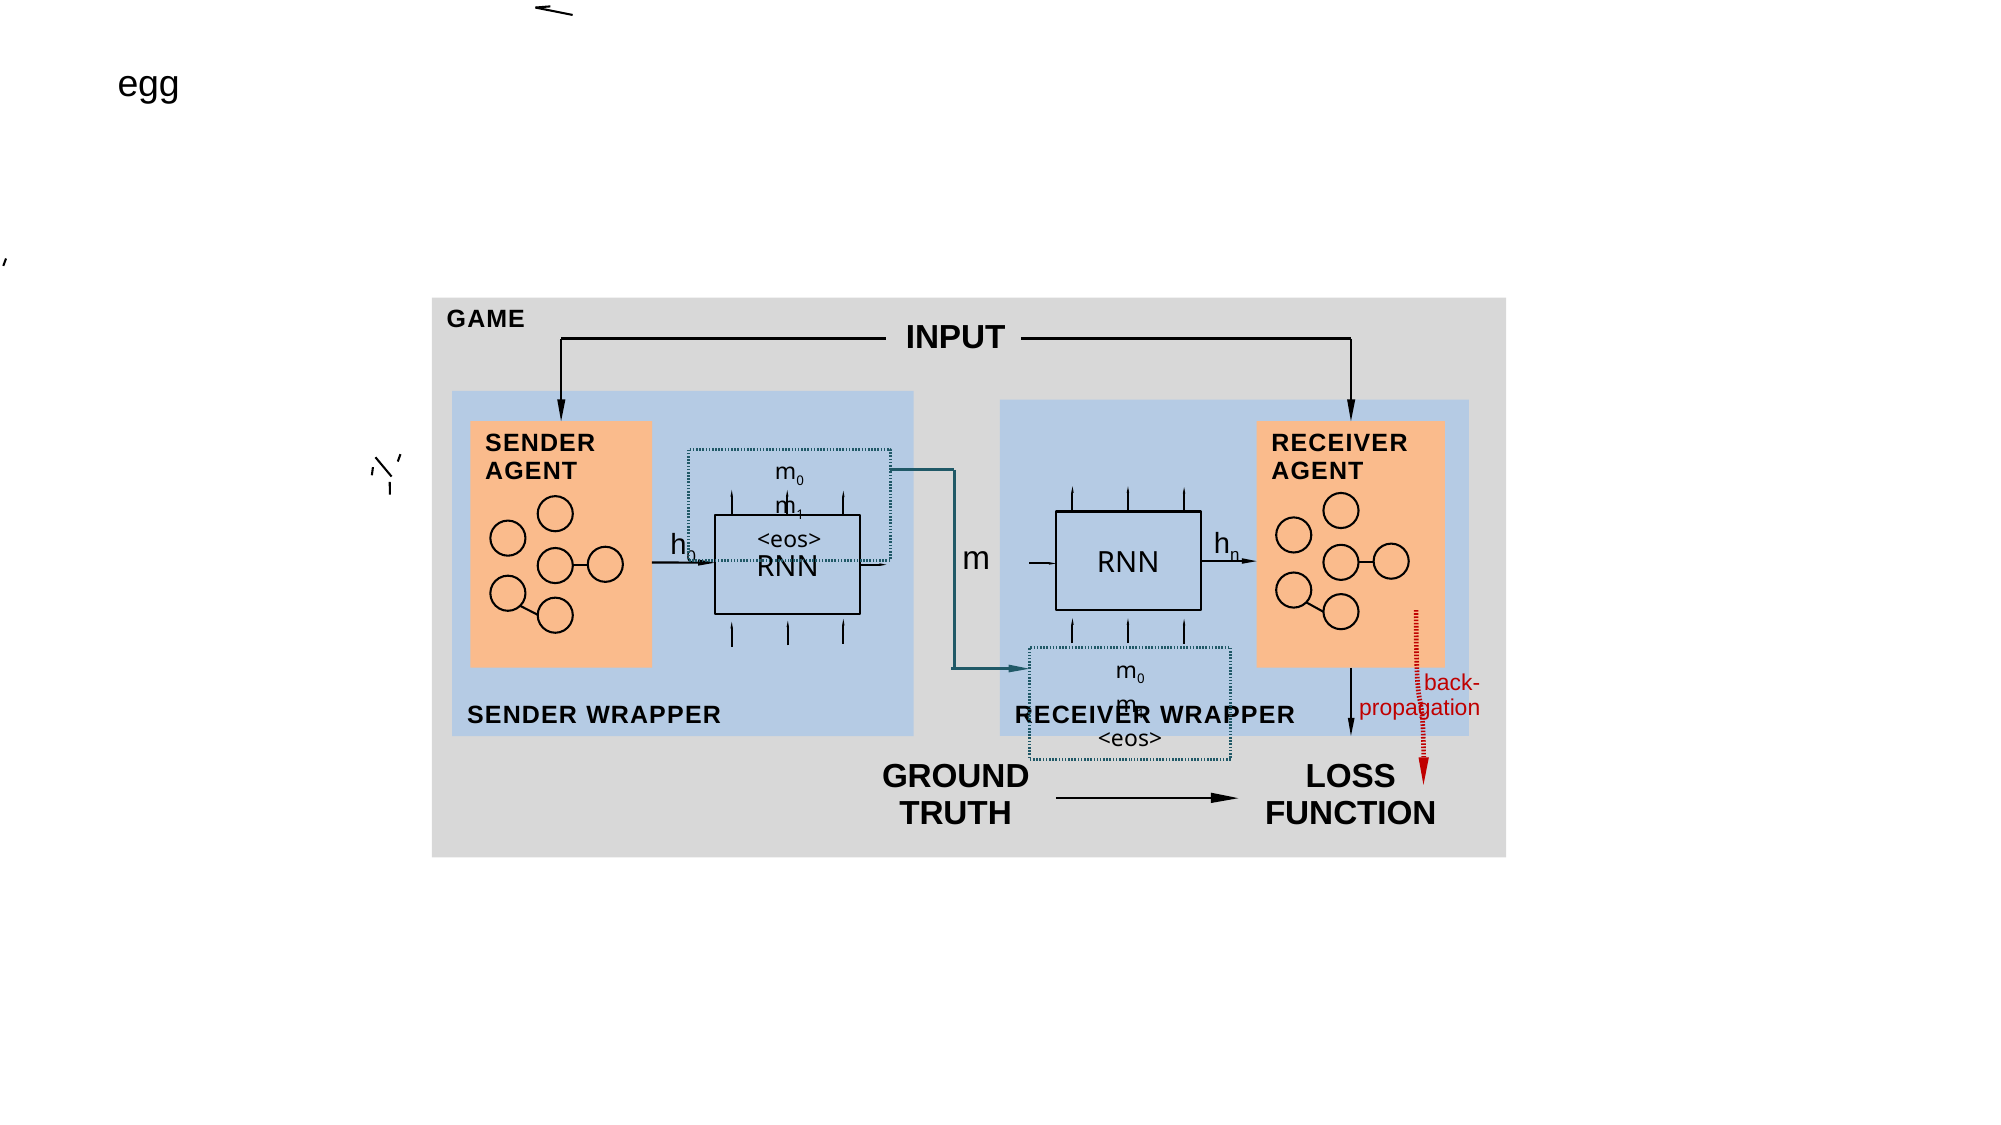

egg
Game
INPUT
Sender Wrapper
Receiver Wrapper
Sender Agent
Receiver Agent
m0
m1
<eos>
RNN
RNN
hn
h0
m
m0
m1
<eos>
back-propagation
GROUND TRUTH
LOSS FUNCTION